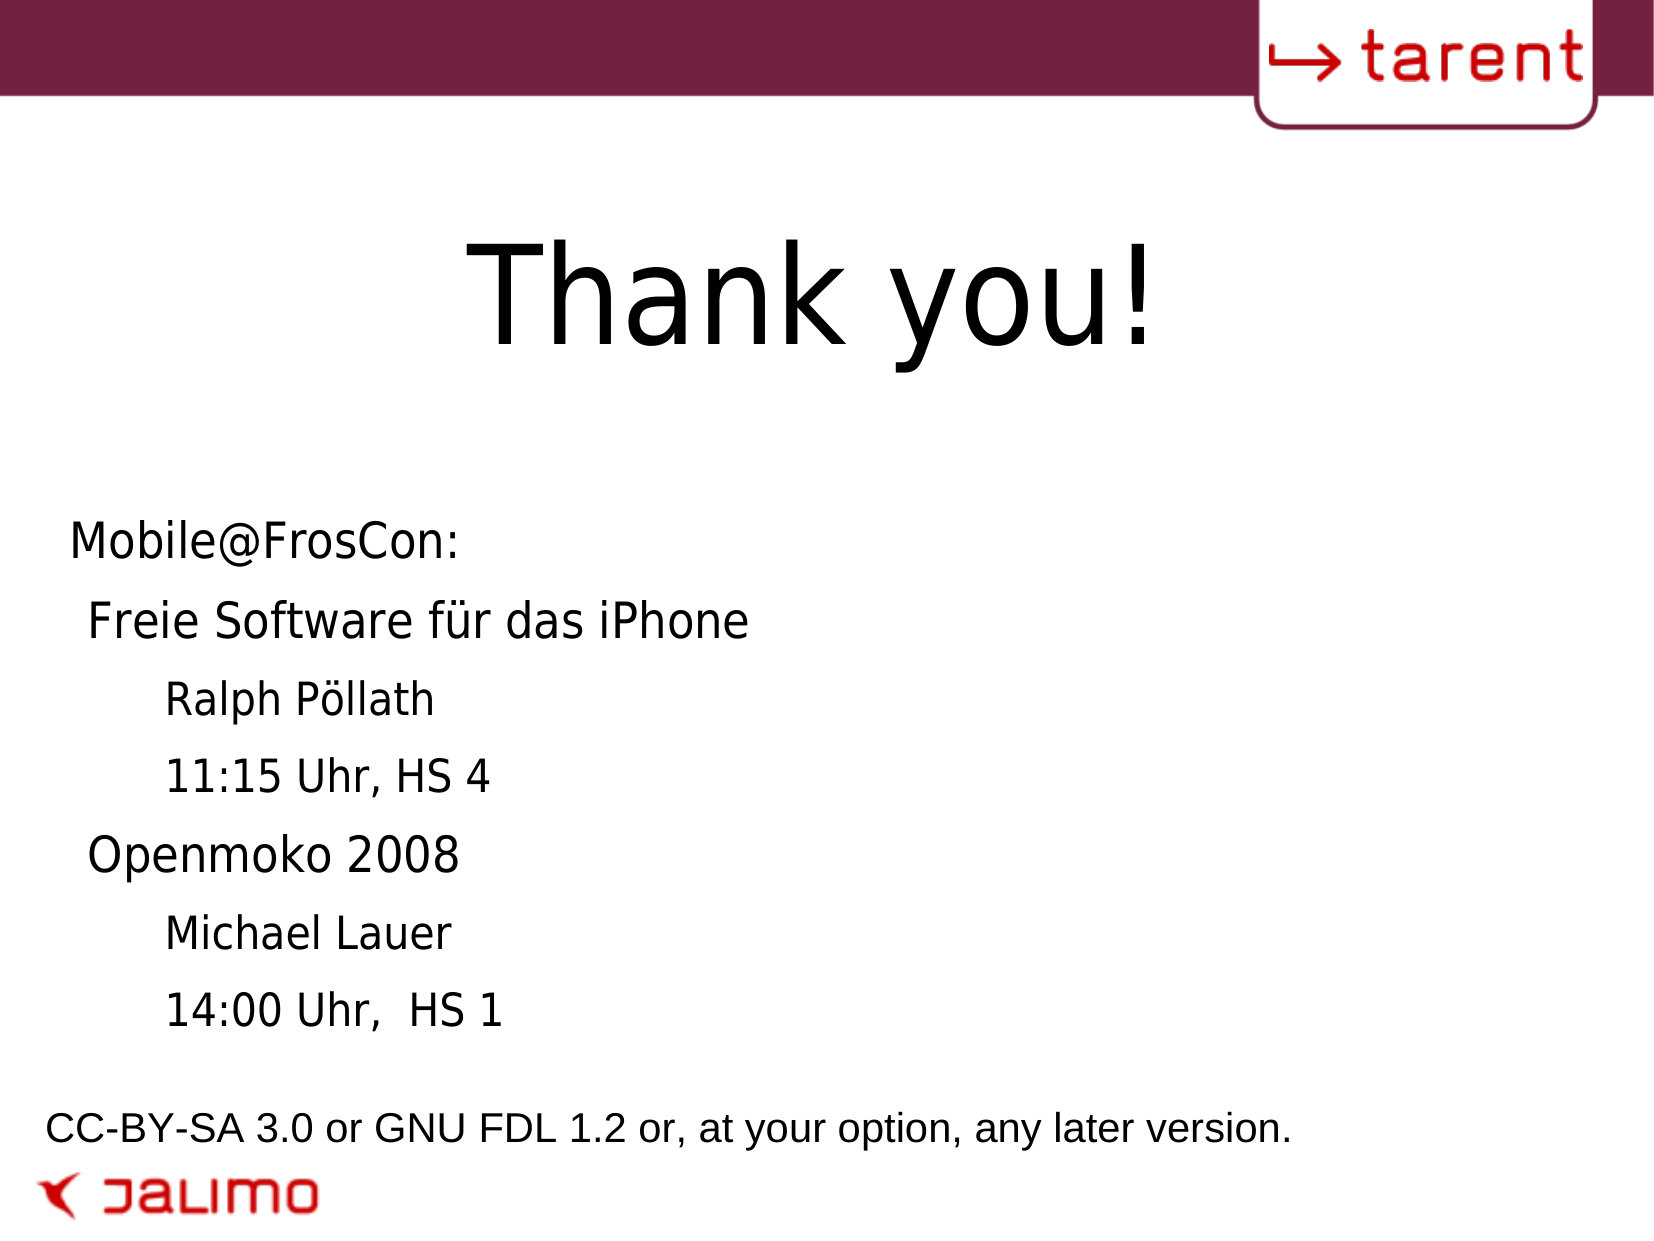

# Thank you!
Mobile@FrosCon:
Freie Software für das iPhone
Ralph Pöllath
11:15 Uhr, HS 4
Openmoko 2008
Michael Lauer
14:00 Uhr, HS 1
CC-BY-SA 3.0 or GNU FDL 1.2 or, at your option, any later version.